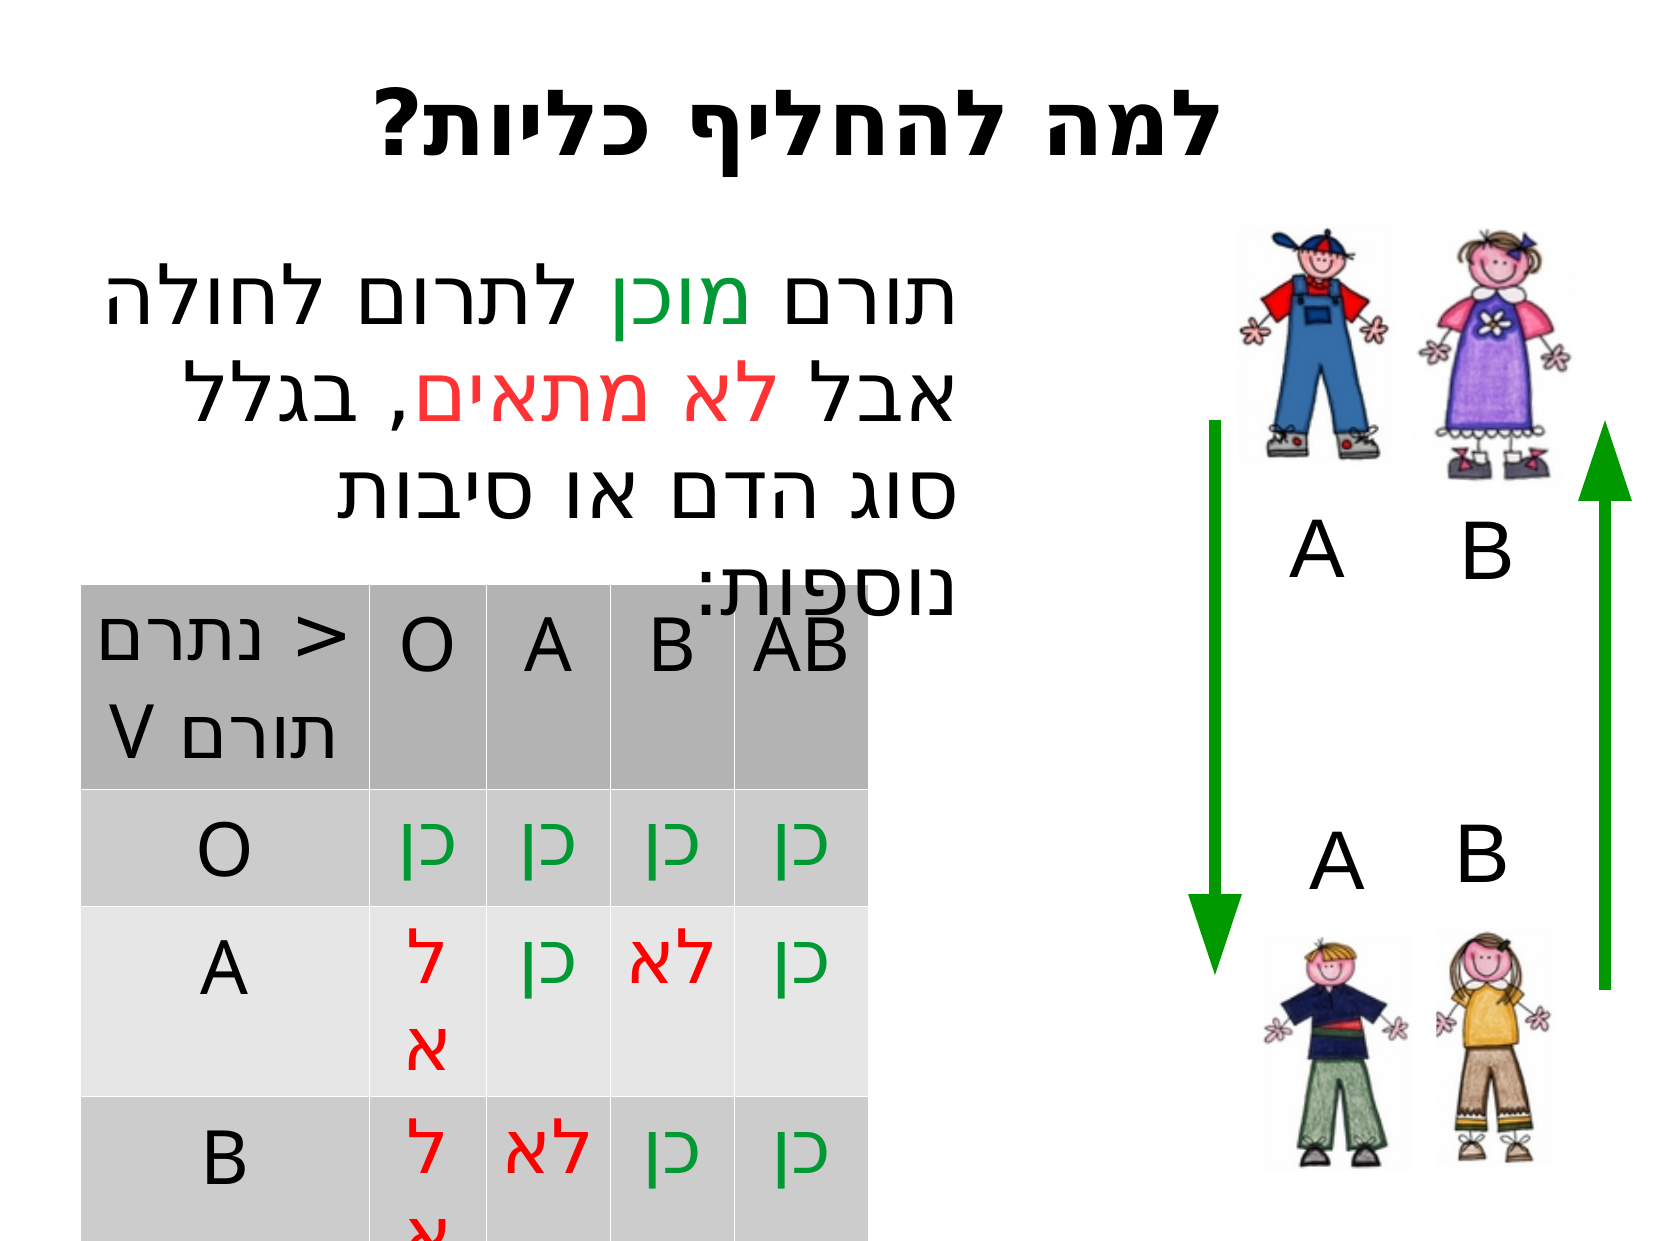

# למה להחליף כליות?
תורם מוכן לתרום לחולה אבל לא מתאים, בגלל סוג הדם או סיבות נוספות:
A
B
| < נתרם תורם V | O | A | B | AB |
| --- | --- | --- | --- | --- |
| O | כן | כן | כן | כן |
| A | לא | כן | לא | כן |
| B | לא | לא | כן | כן |
| AB | לא | לא | לא | כן |
B
A